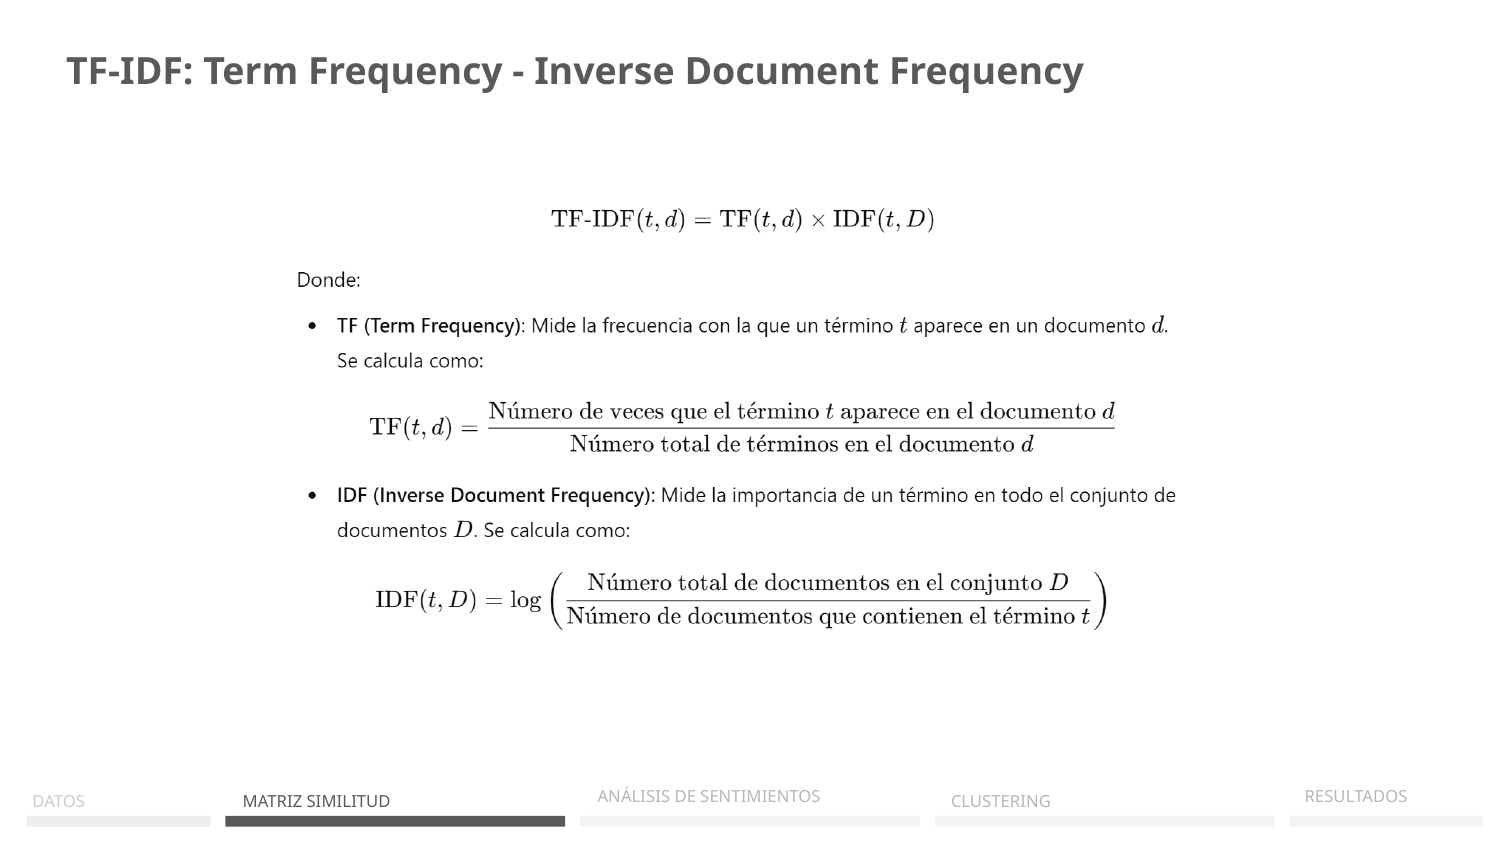

# TF-IDF: Term Frequency - Inverse Document Frequency
ANÁLISIS DE SENTIMIENTOS
RESULTADOS
DATOS
MATRIZ SIMILITUD
CLUSTERING